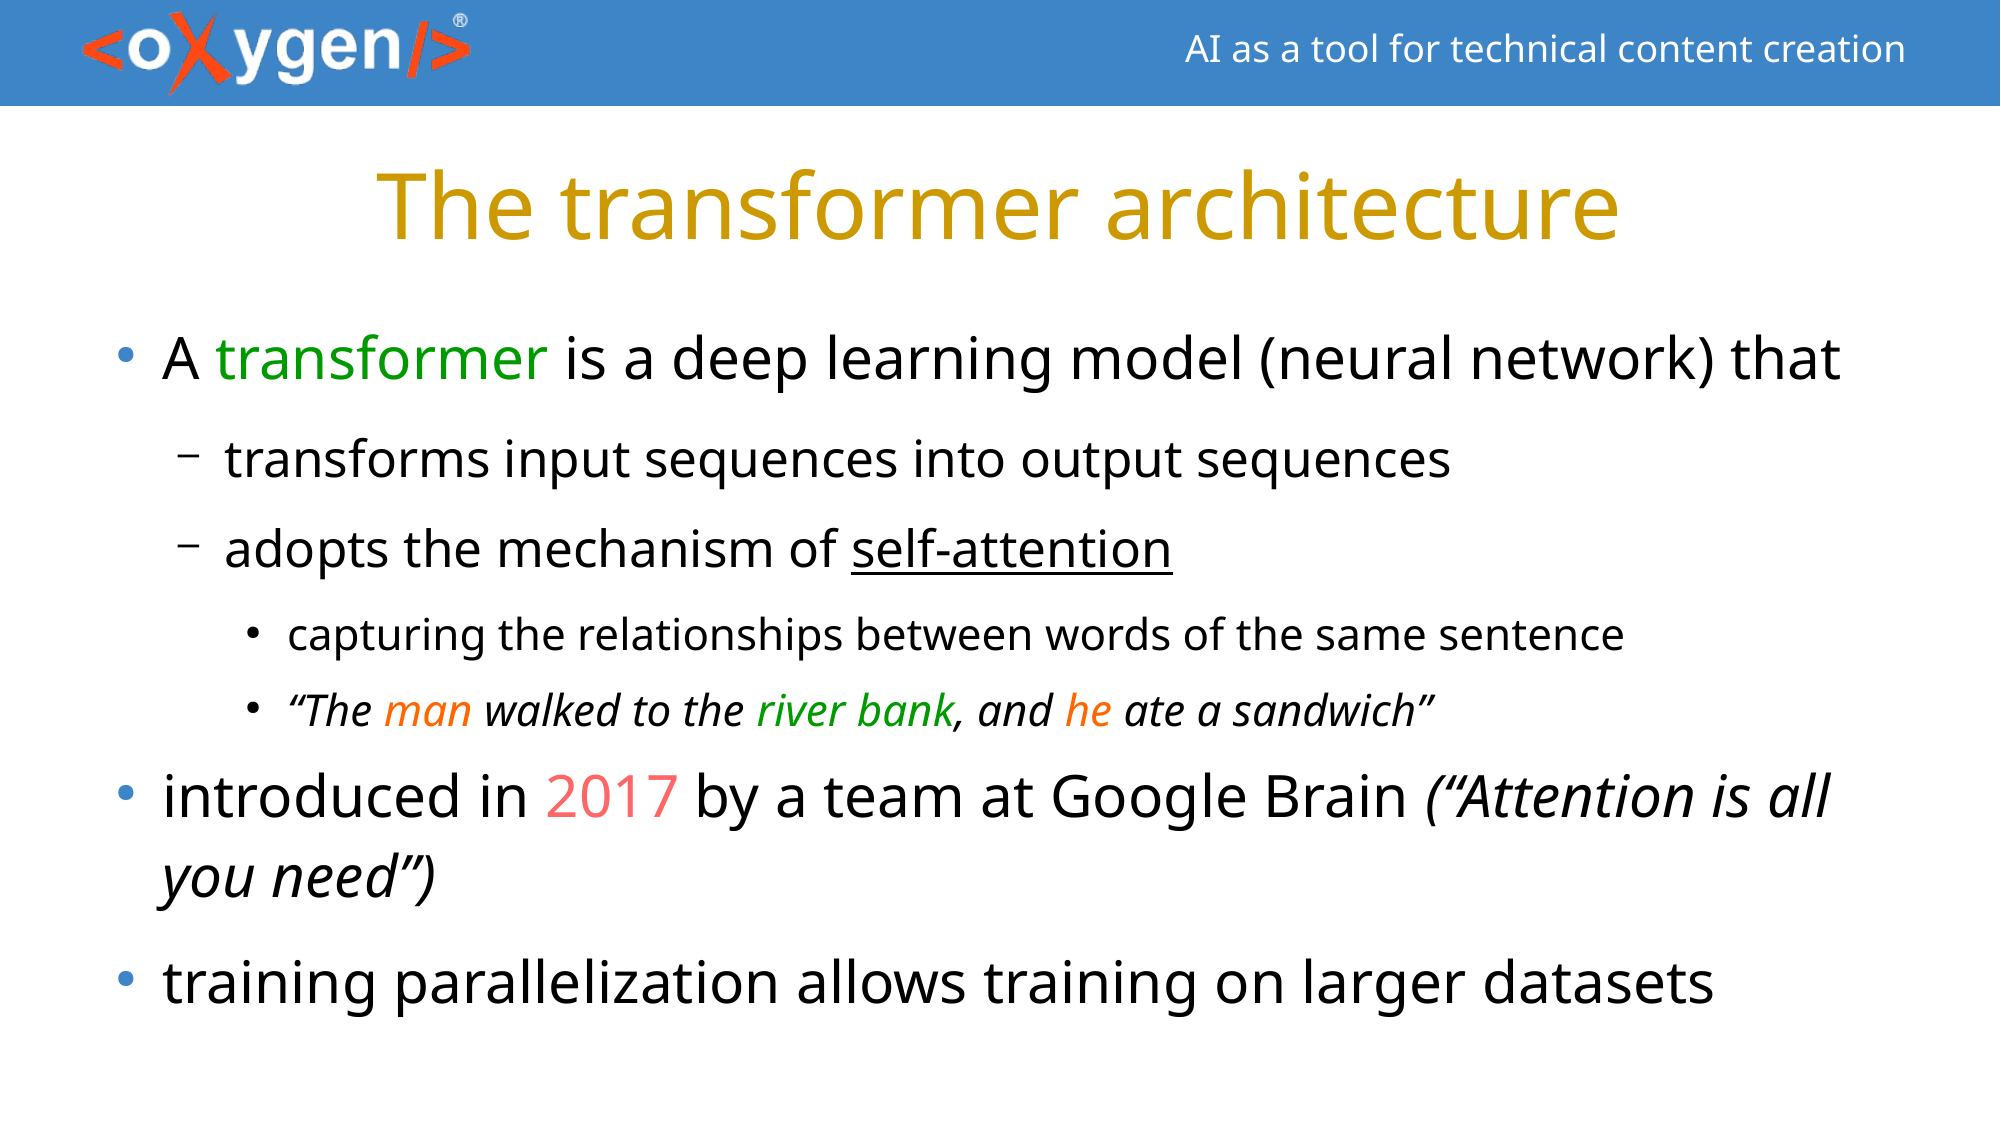

# The transformer architecture
A transformer is a deep learning model (neural network) that
transforms input sequences into output sequences
adopts the mechanism of self-attention
capturing the relationships between words of the same sentence
“The man walked to the river bank, and he ate a sandwich”
introduced in 2017 by a team at Google Brain (“Attention is all you need”)
training parallelization allows training on larger datasets